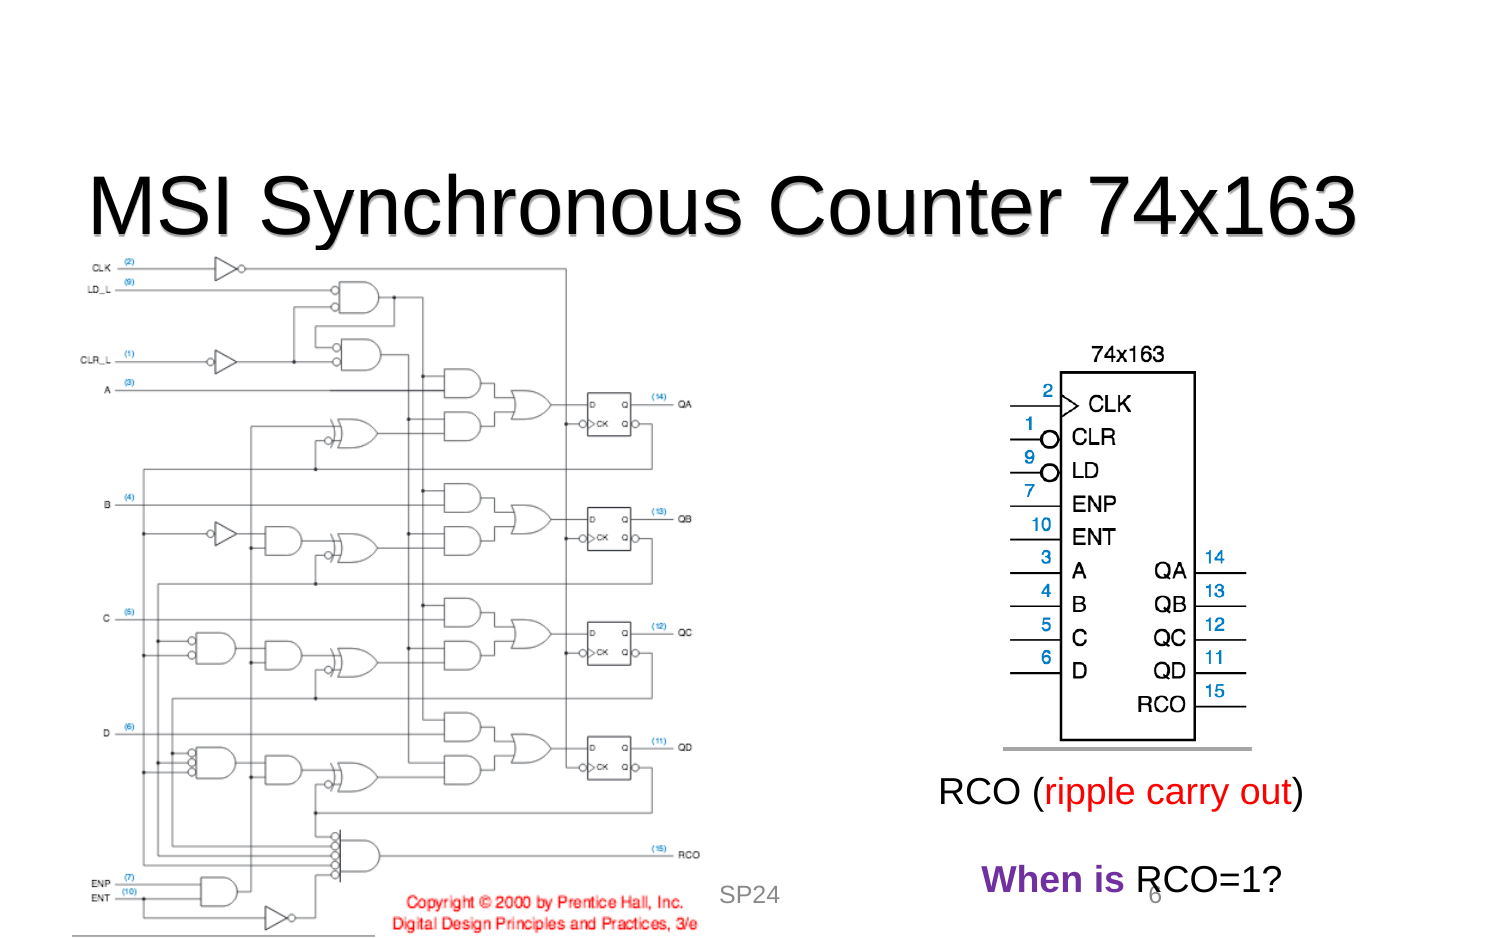

# MSI Synchronous Counter 74x163
RCO (ripple carry out)
When is RCO=1?
SP24